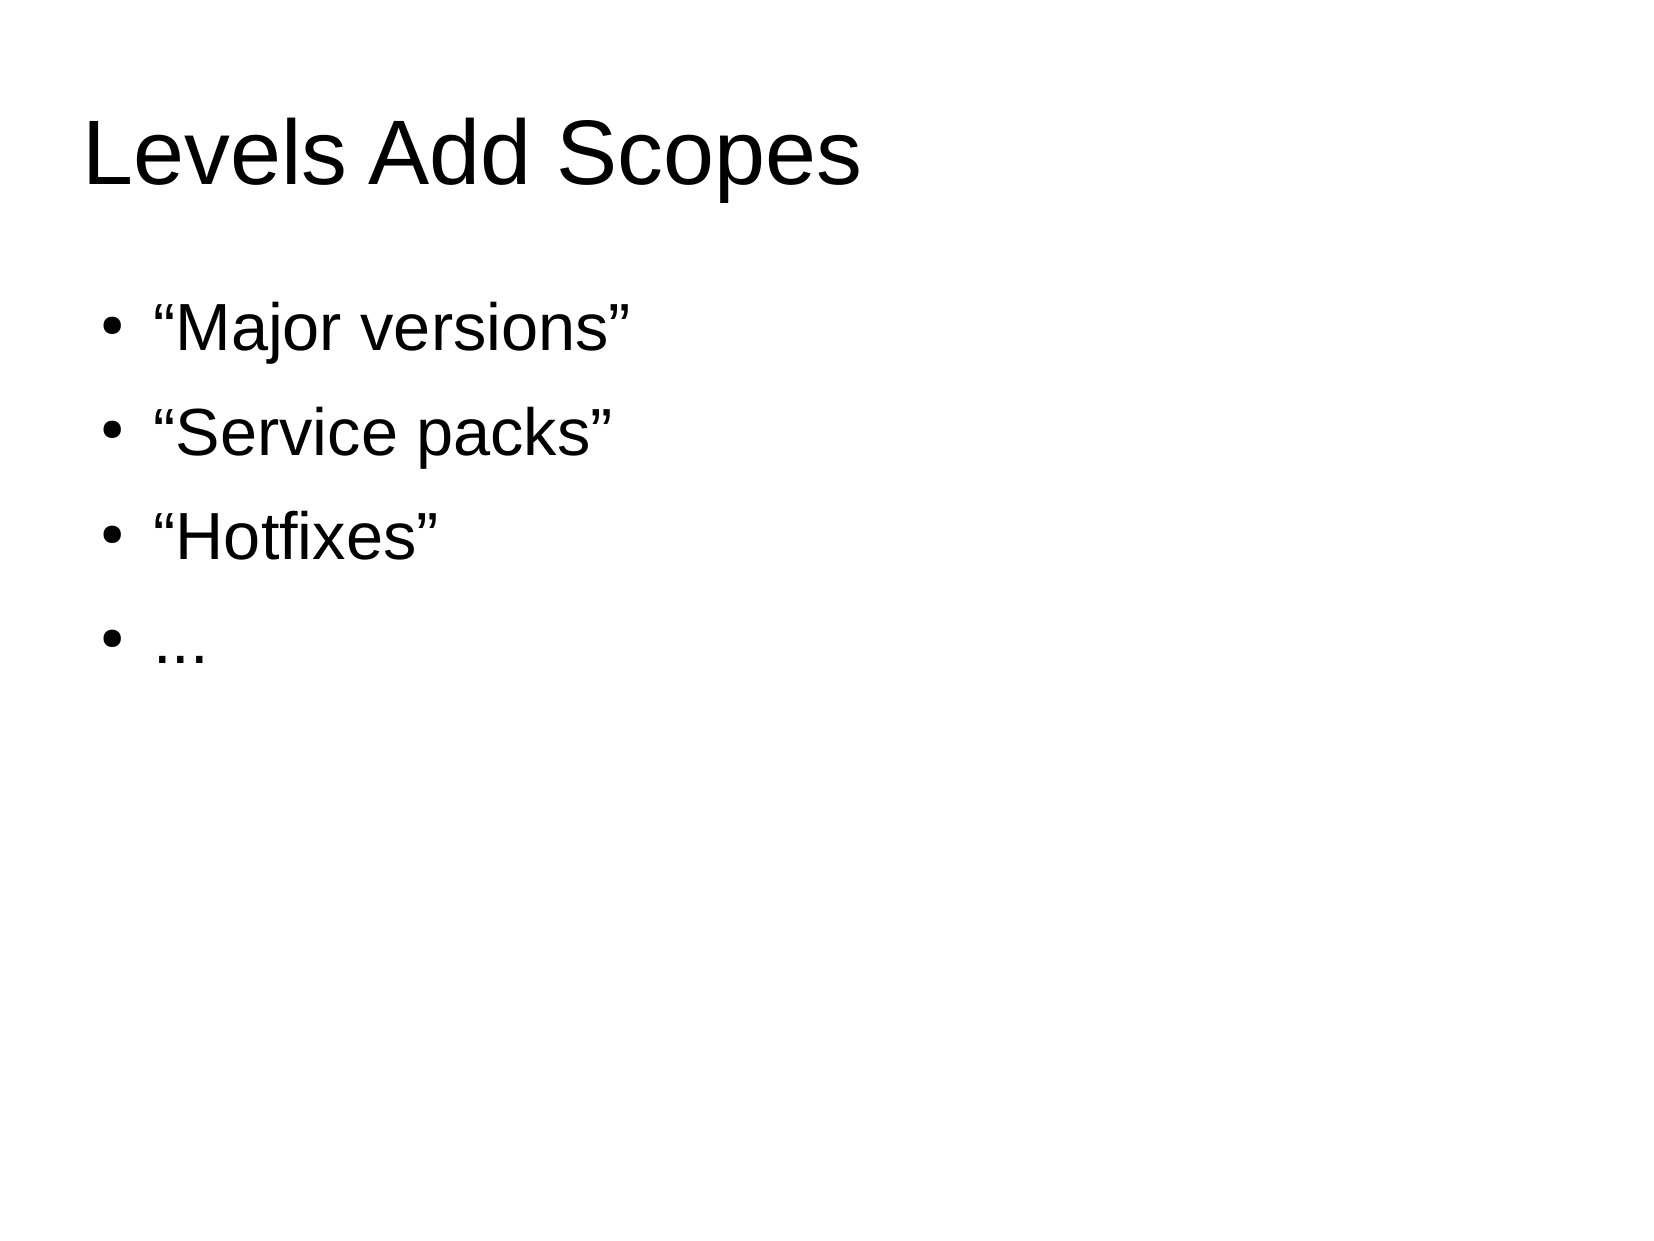

# Levels Add Scopes
“Major versions”
“Service packs”
“Hotfixes”
...